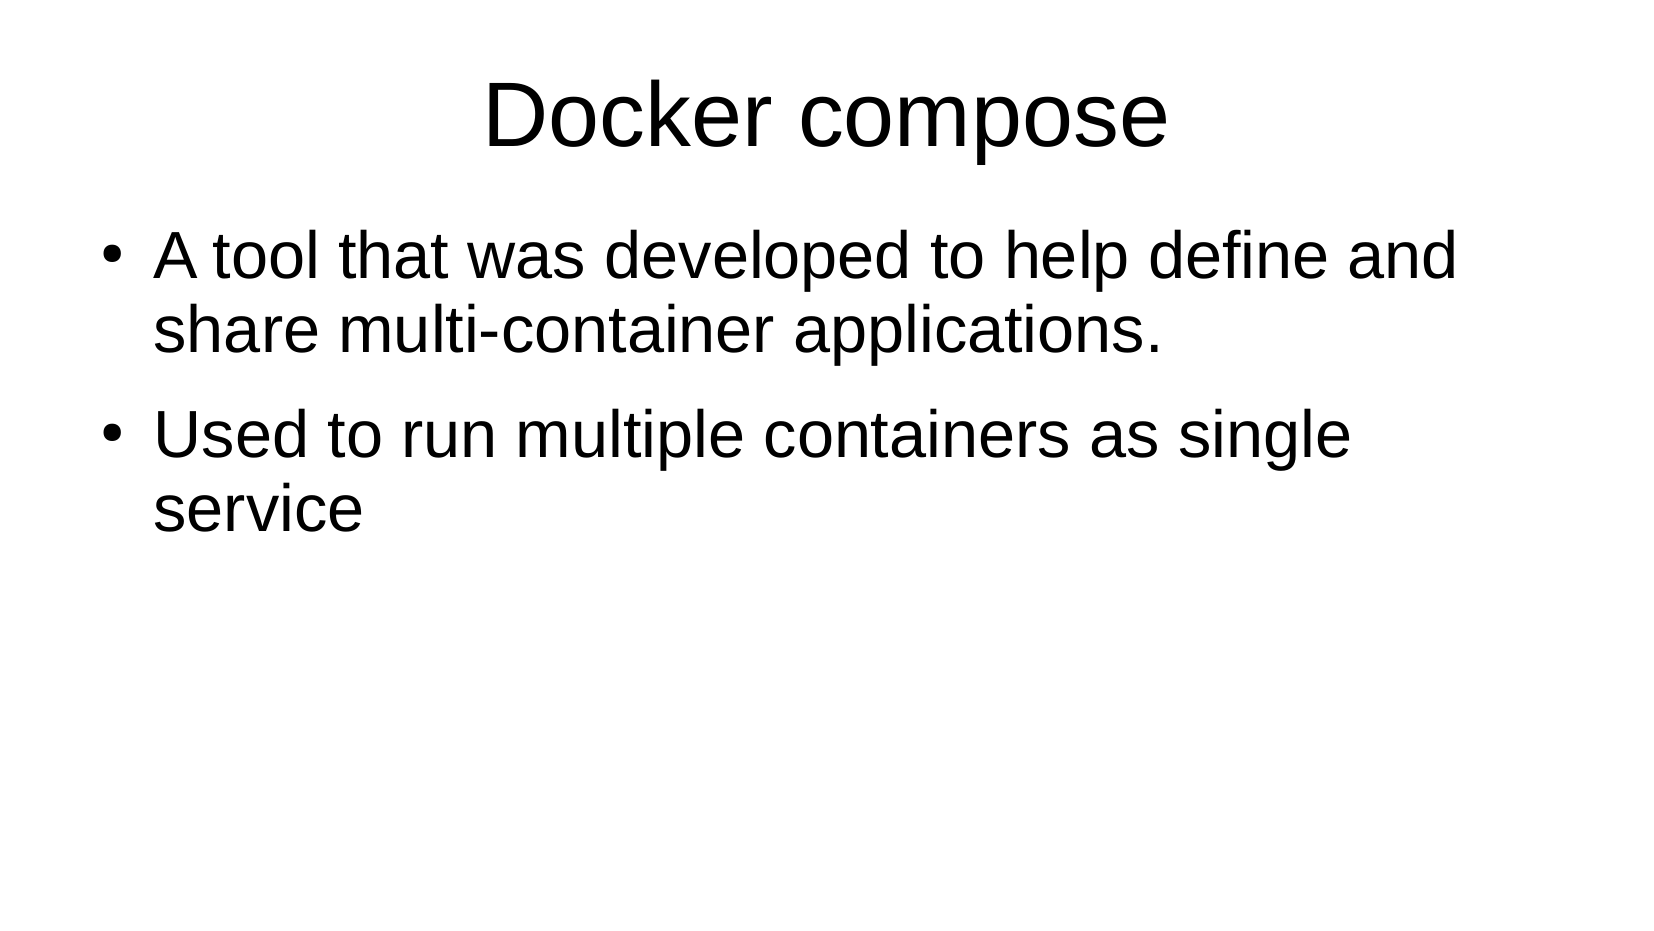

# Docker compose
A tool that was developed to help define and share multi-container applications.
Used to run multiple containers as single service